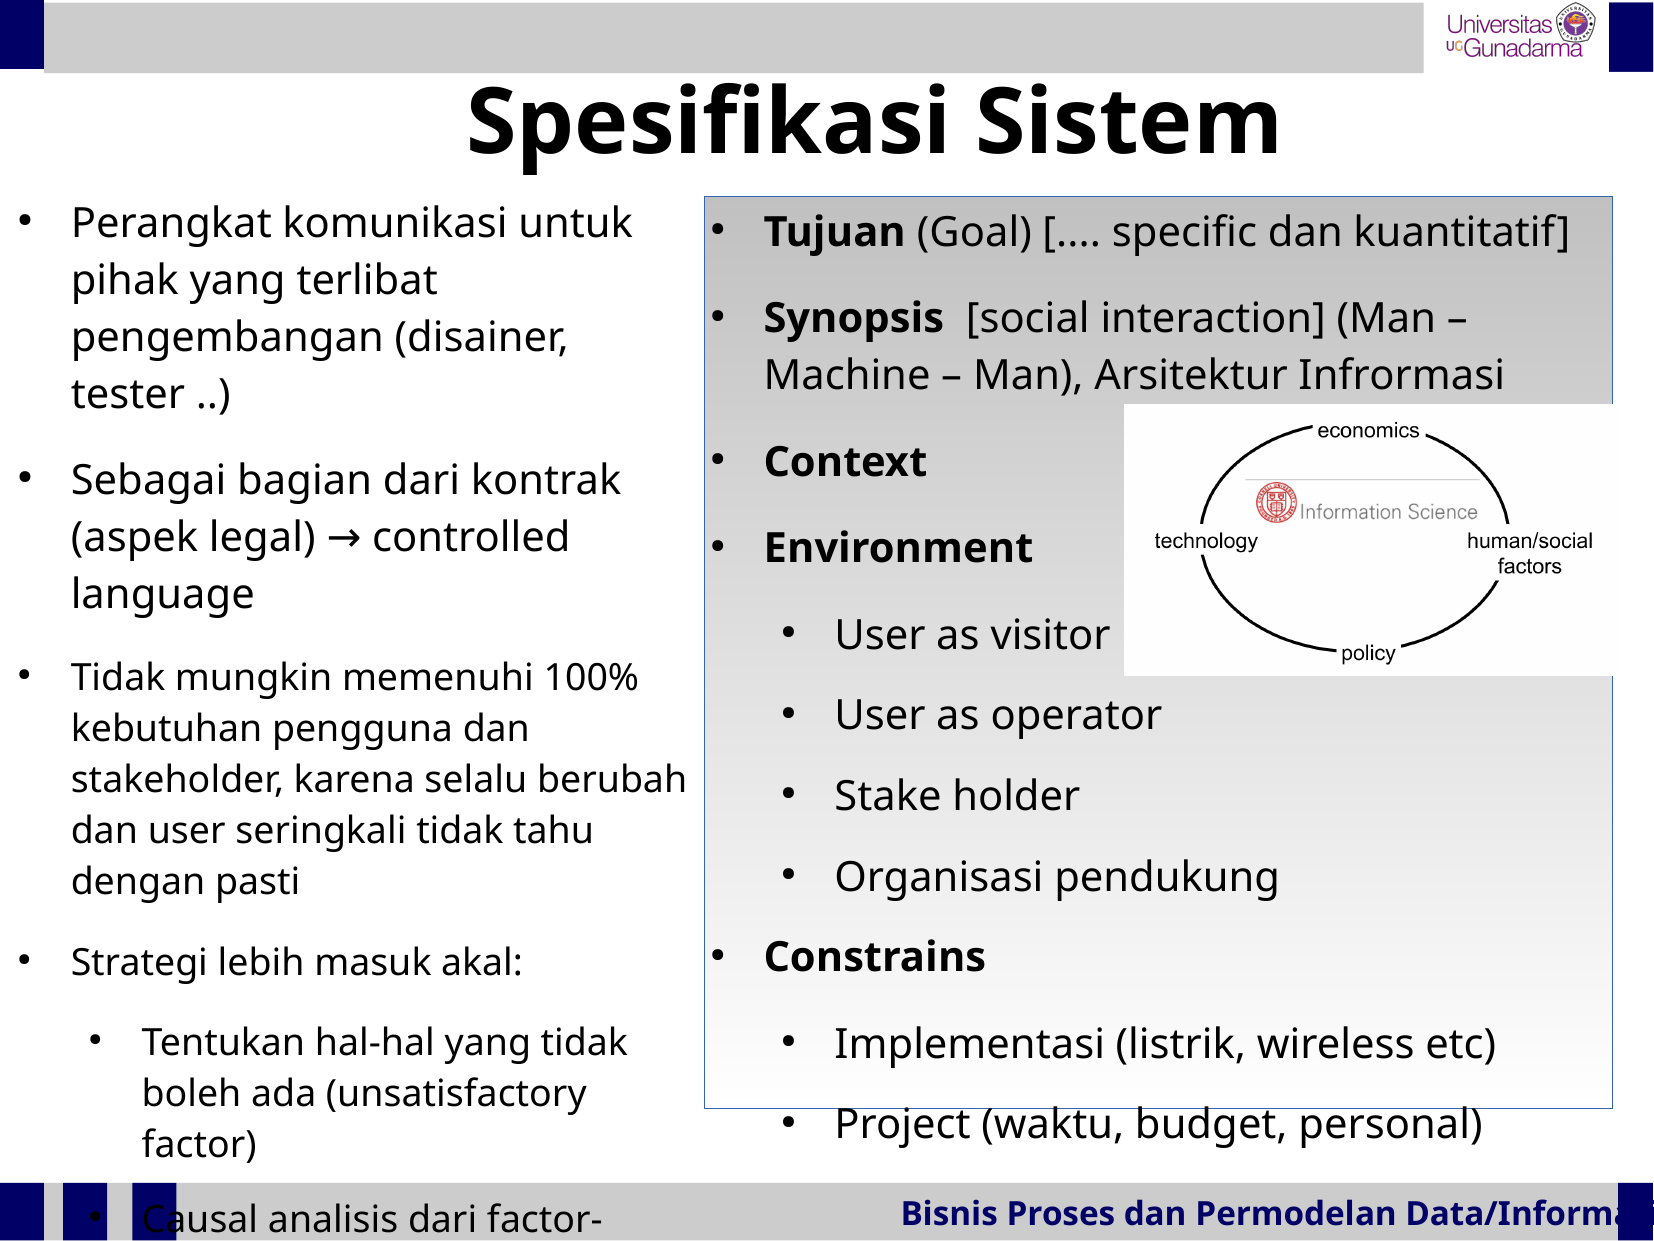

# Spesifikasi Sistem
Perangkat komunikasi untuk pihak yang terlibat pengembangan (disainer, tester ..)
Sebagai bagian dari kontrak (aspek legal) → controlled language
Tidak mungkin memenuhi 100% kebutuhan pengguna dan stakeholder, karena selalu berubah dan user seringkali tidak tahu dengan pasti
Strategi lebih masuk akal:
Tentukan hal-hal yang tidak boleh ada (unsatisfactory factor)
Causal analisis dari factor-tersebut
Pertimbangkan pencegahan (countermeasure)
Tujuan (Goal) [.... specific dan kuantitatif]
Synopsis [social interaction] (Man – Machine – Man), Arsitektur Infrormasi
Context
Environment
User as visitor
User as operator
Stake holder
Organisasi pendukung
Constrains
Implementasi (listrik, wireless etc)
Project (waktu, budget, personal)